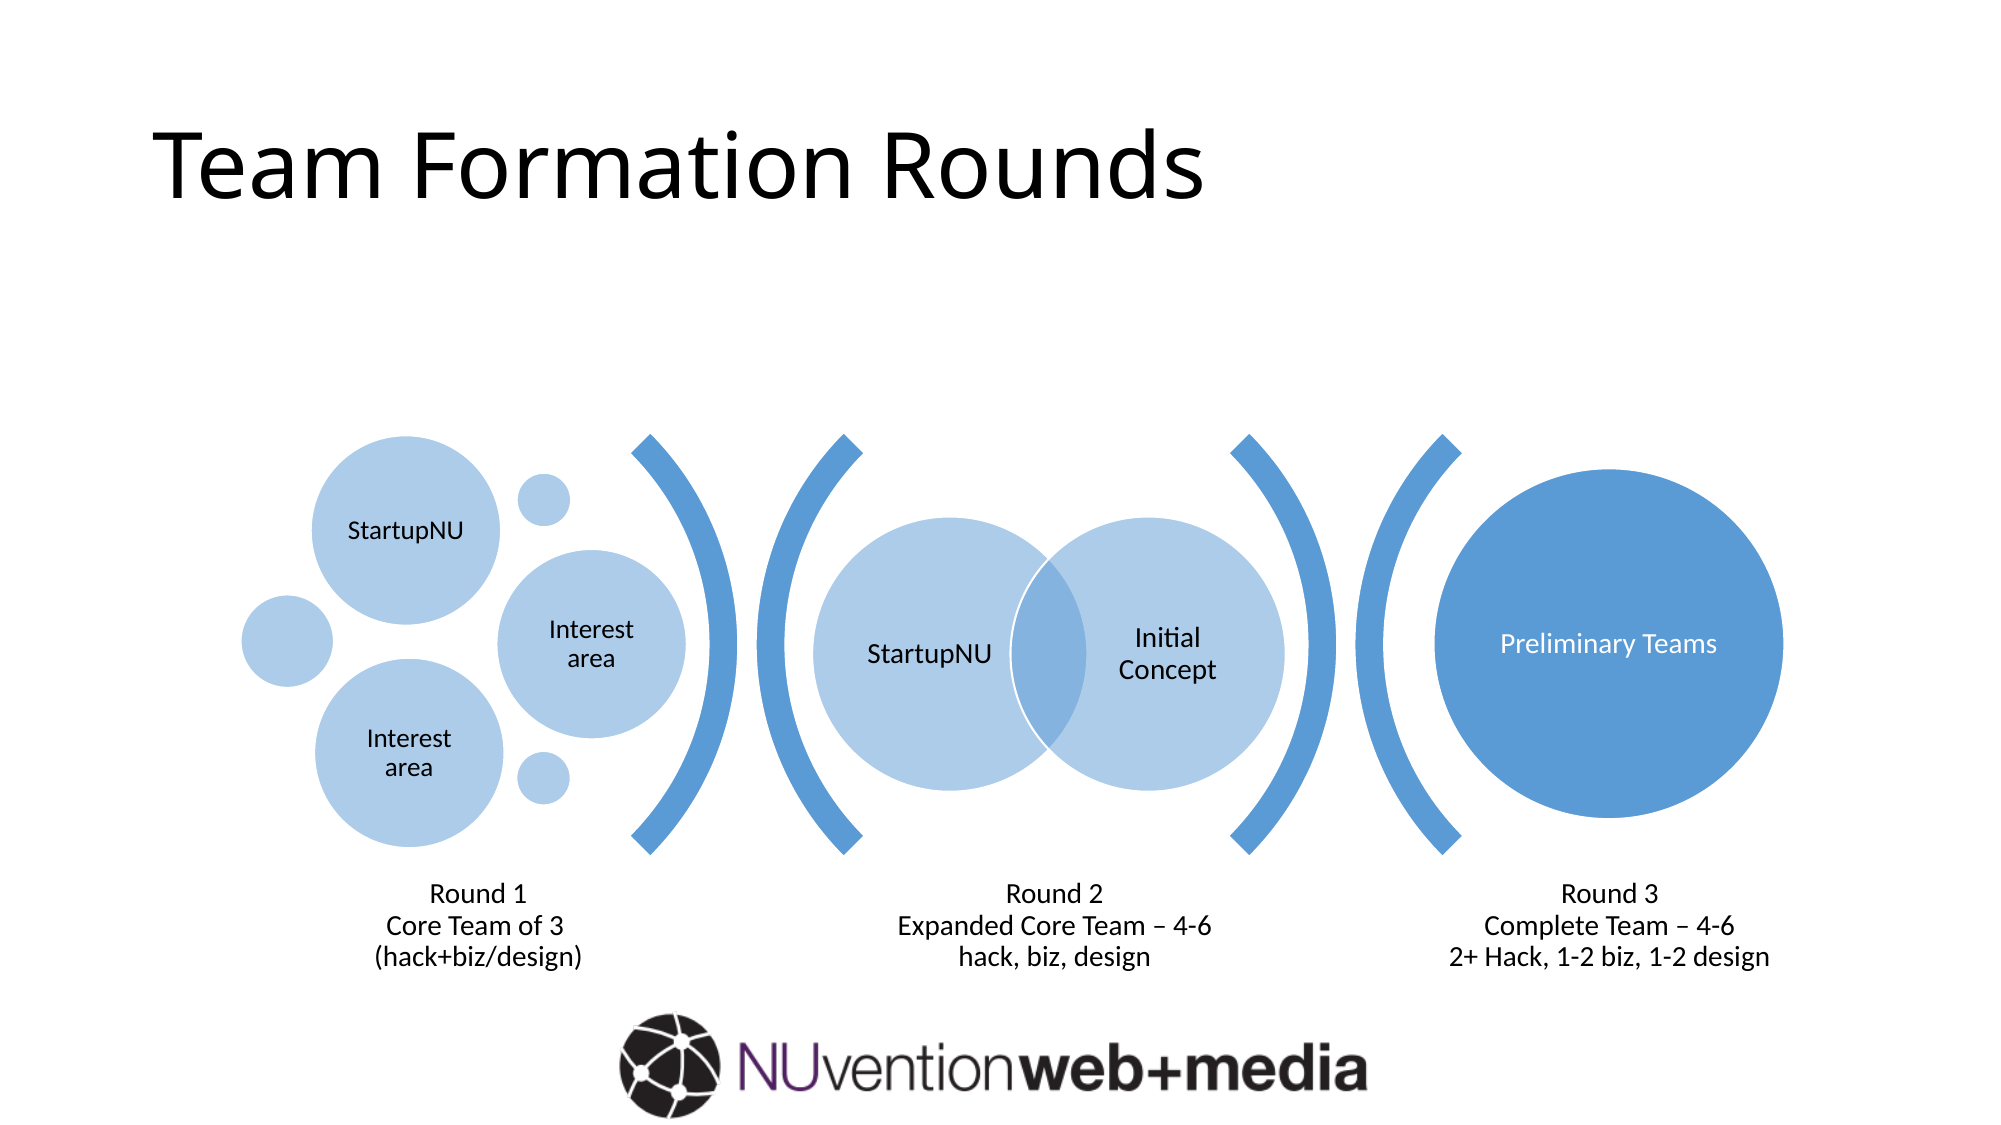

# Team Formation Rounds
StartupNU
Preliminary Teams
StartupNU
Initial Concept
Interest area
Interest area
Round 1
Core Team of 3
(hack+biz/design)
Round 2
Expanded Core Team – 4-6
hack, biz, design
Round 3
Complete Team – 4-6
2+ Hack, 1-2 biz, 1-2 design